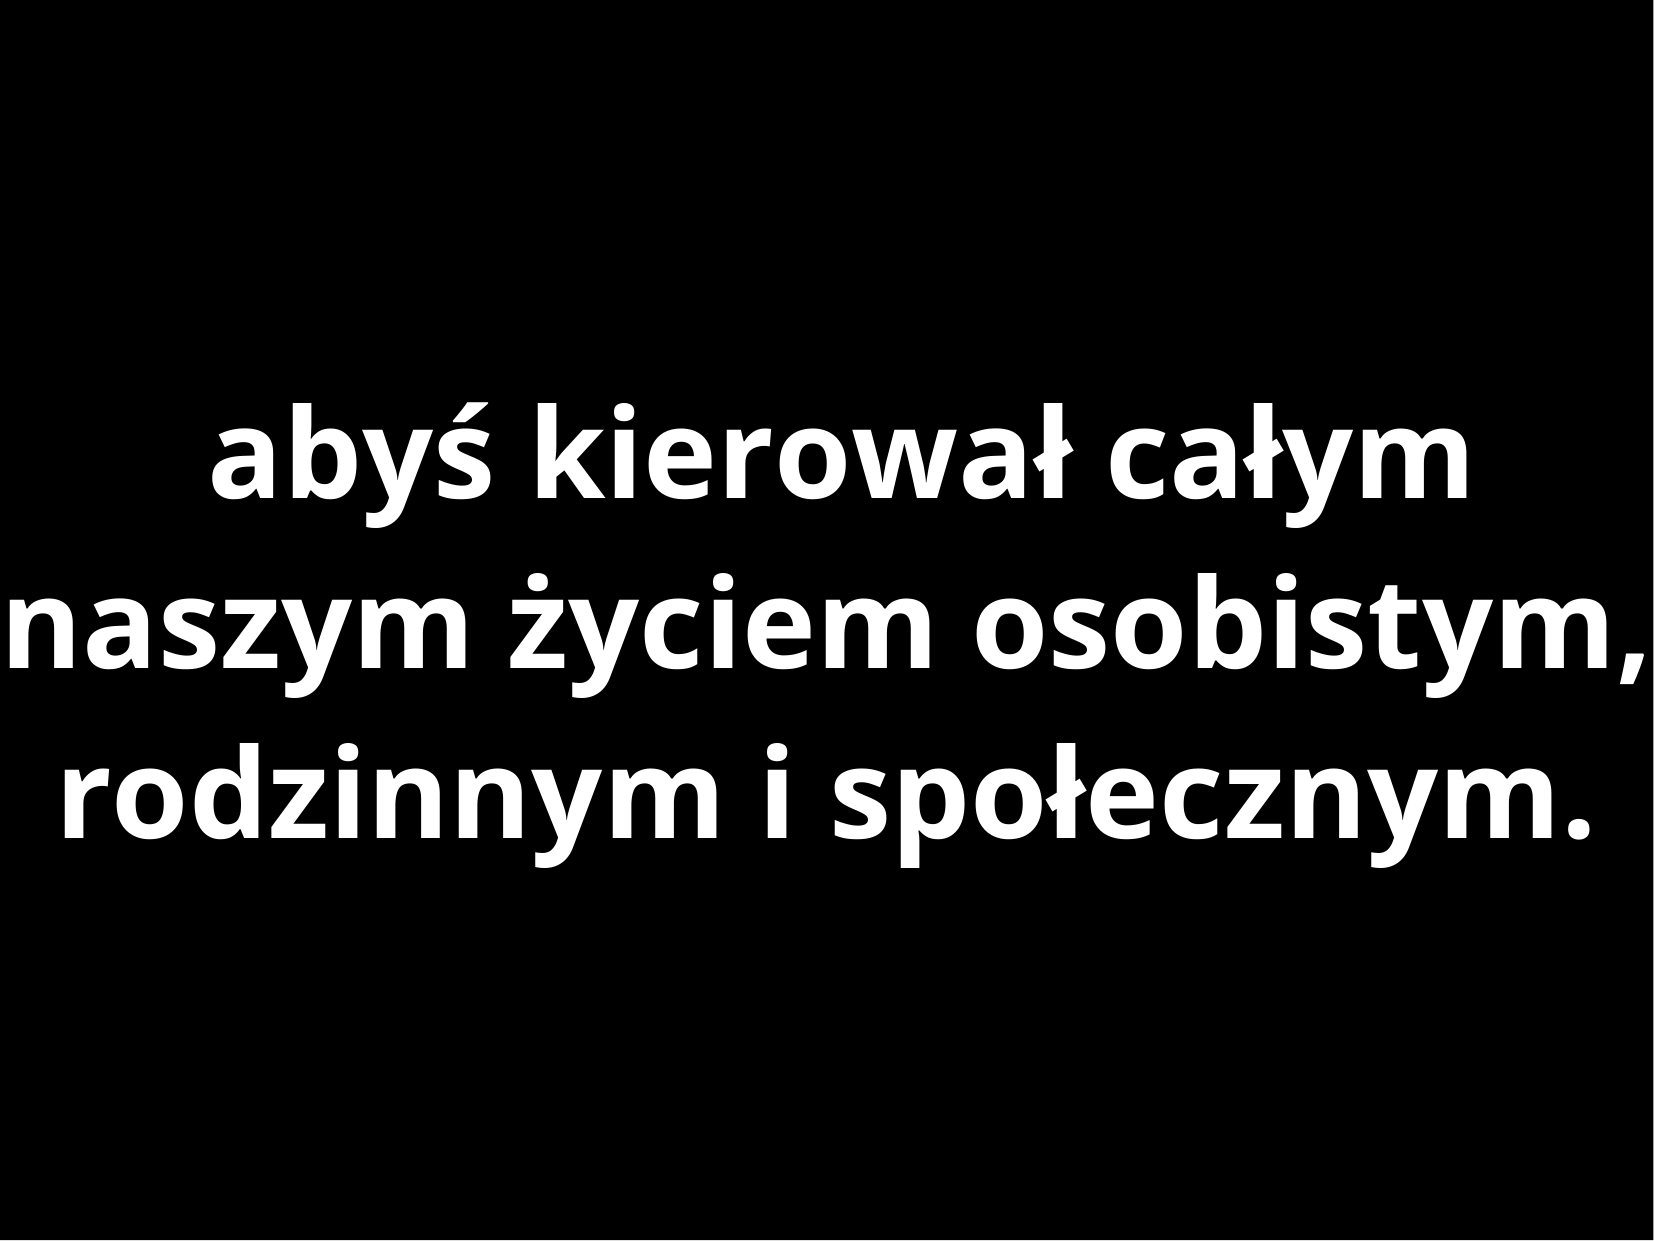

# abyś kierował całym naszym życiem osobistym, rodzinnym i społecznym.